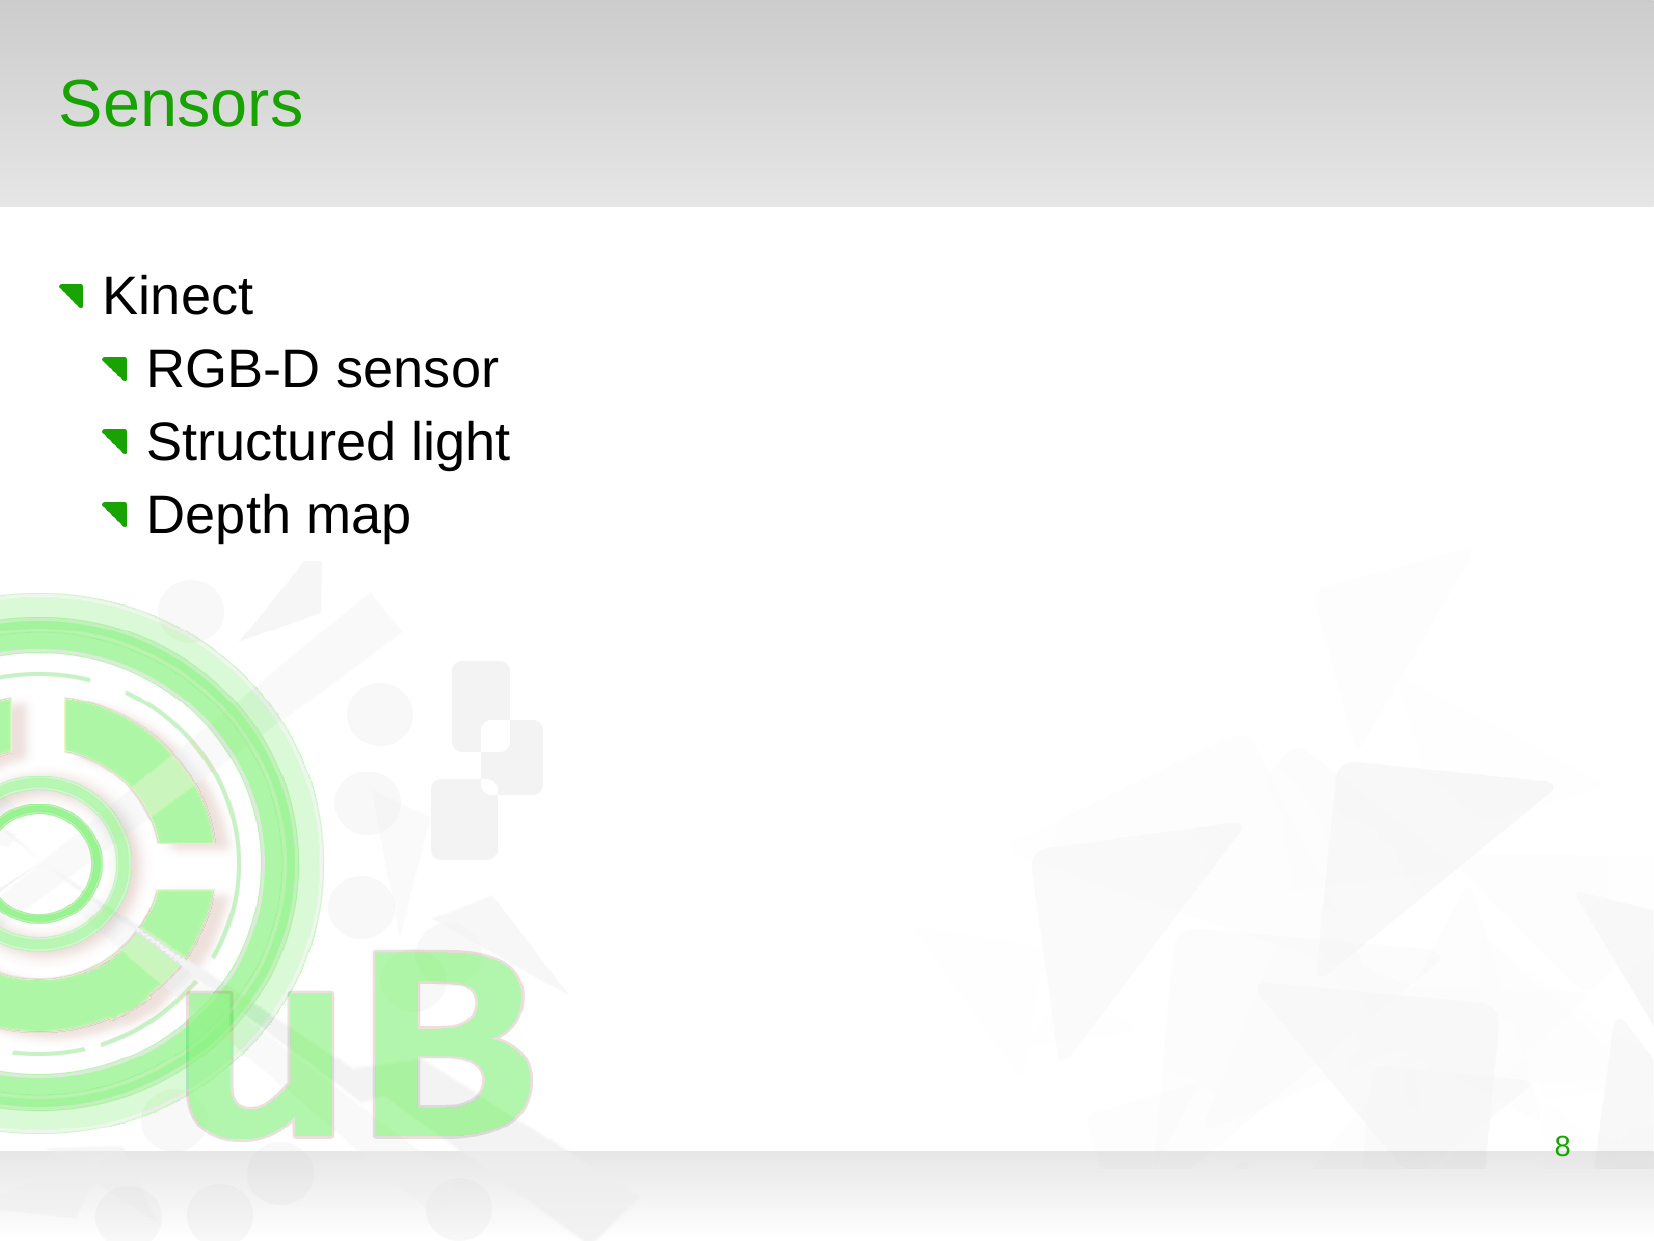

# Sensors
Kinect
RGB-D sensor
Structured light
Depth map
8